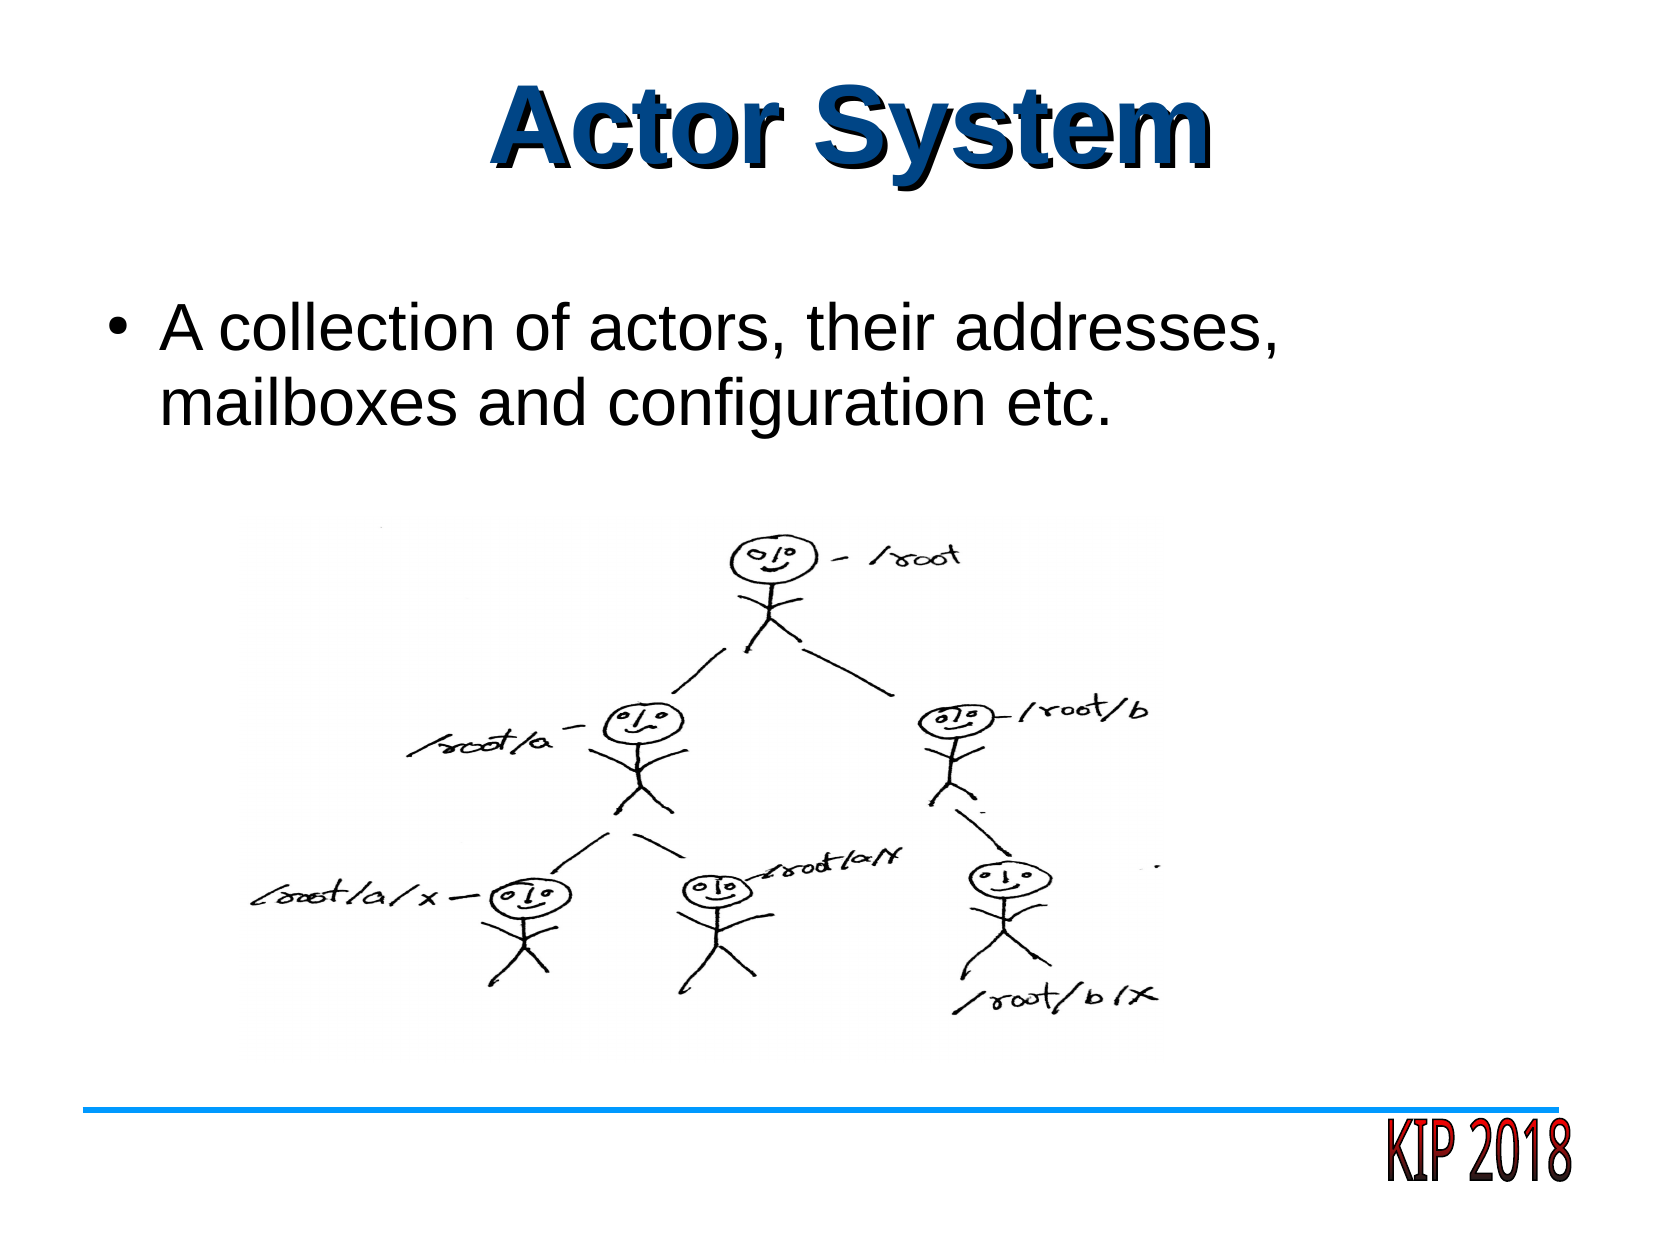

Actor System
# A collection of actors, their addresses, mailboxes and configuration etc.